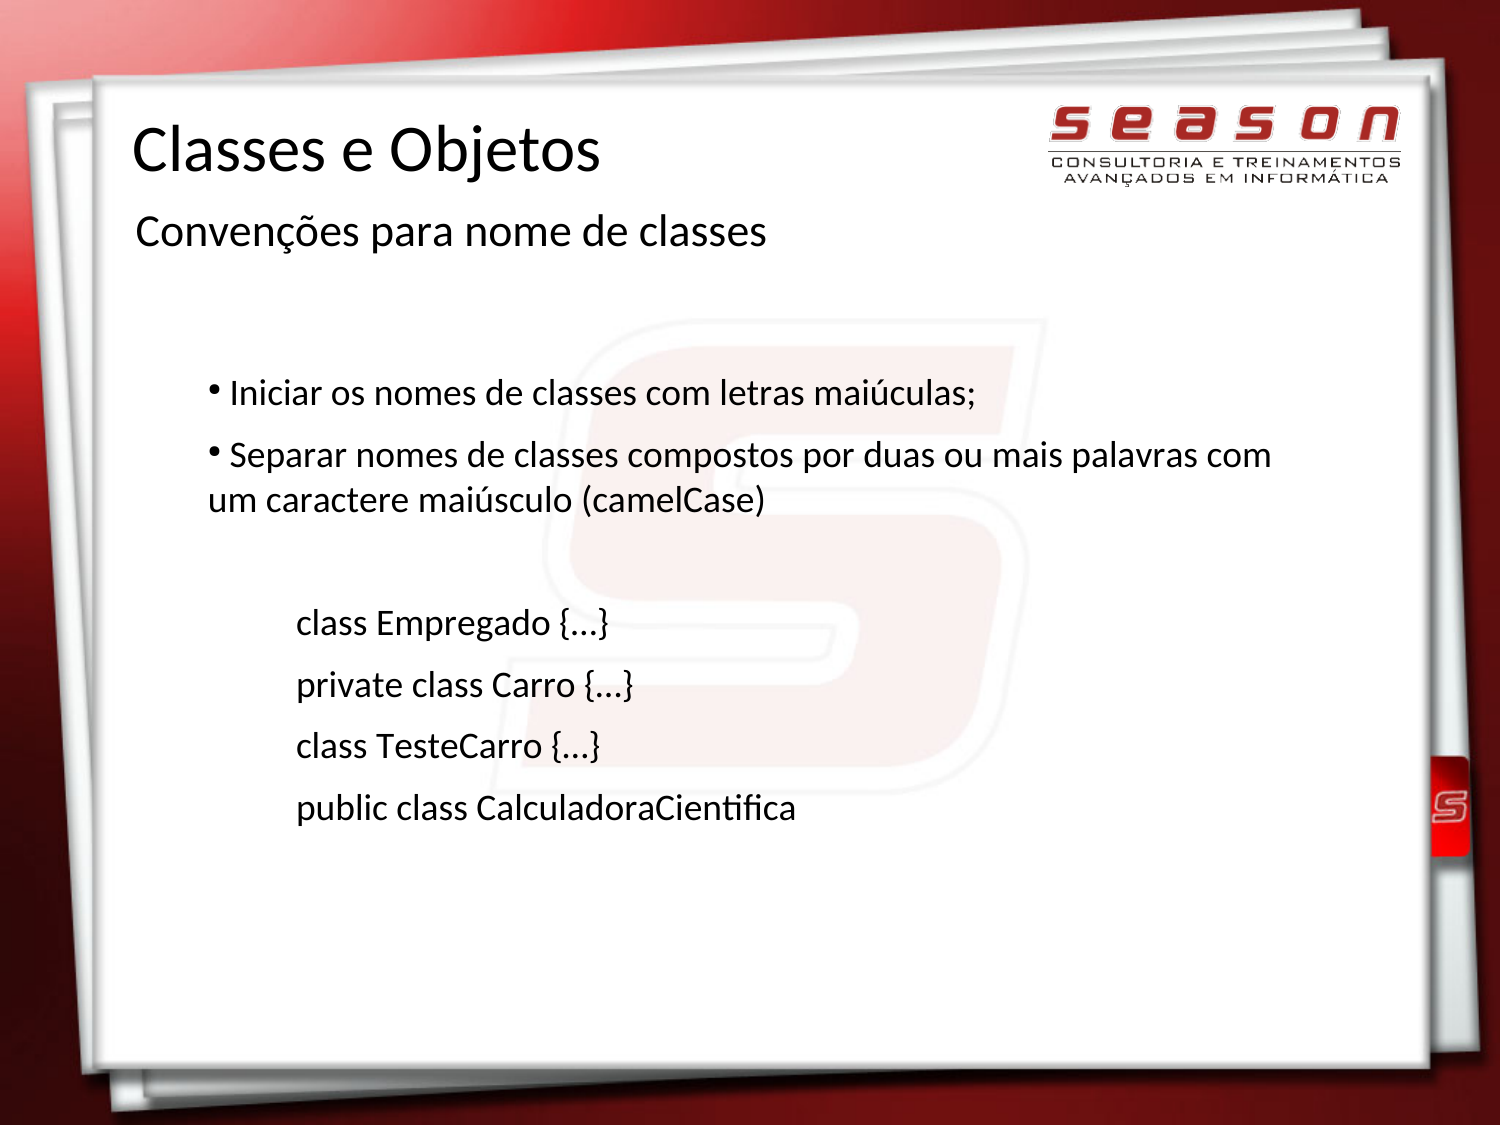

# Classes e Objetos
Convenções para nome de classes
 Iniciar os nomes de classes com letras maiúculas;
 Separar nomes de classes compostos por duas ou mais palavras com um caractere maiúsculo (camelCase)
class Empregado {…}
private class Carro {…}
class TesteCarro {…}
public class CalculadoraCientifica